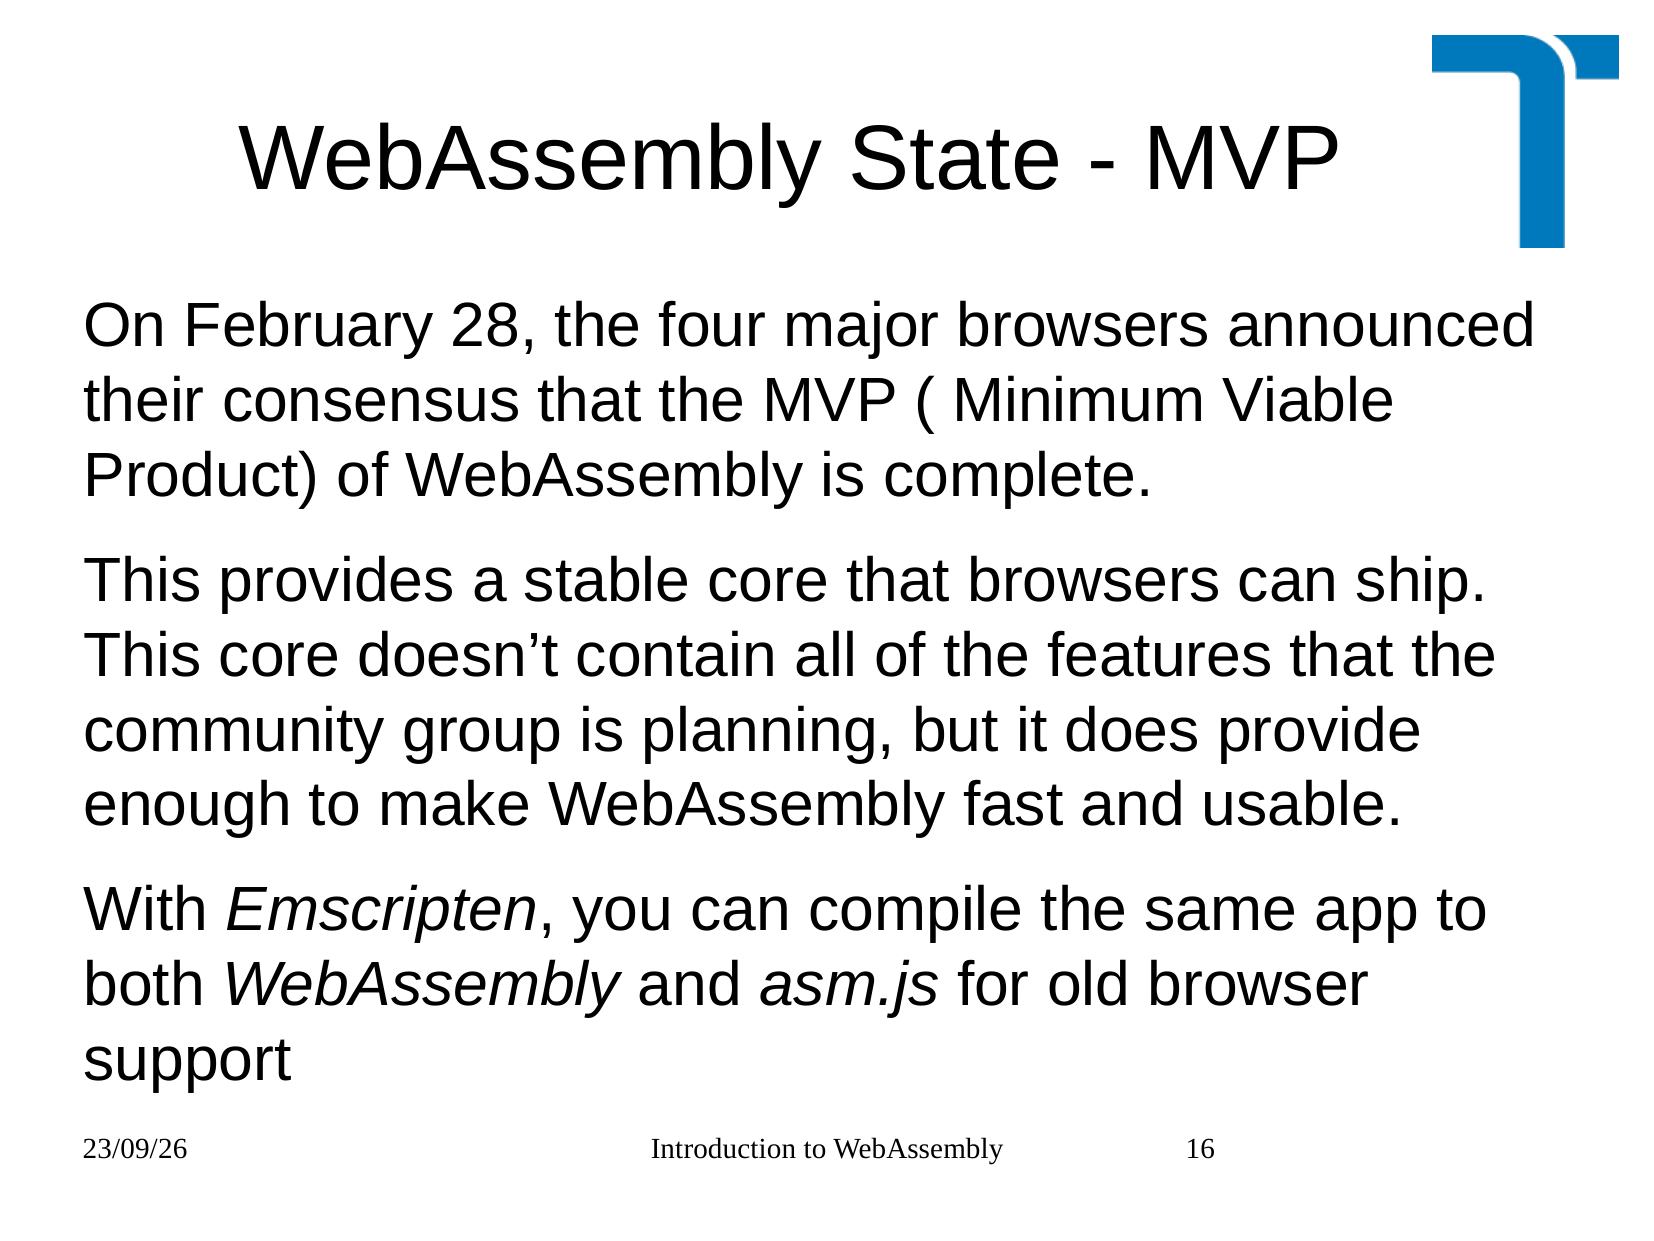

# WebAssembly State - MVP
On February 28, the four major browsers announced their consensus that the MVP ( Minimum Viable Product) of WebAssembly is complete.
This provides a stable core that browsers can ship. This core doesn’t contain all of the features that the community group is planning, but it does provide enough to make WebAssembly fast and usable.
With Emscripten, you can compile the same app to both WebAssembly and asm.js for old browser support
Introduction to WebAssembly